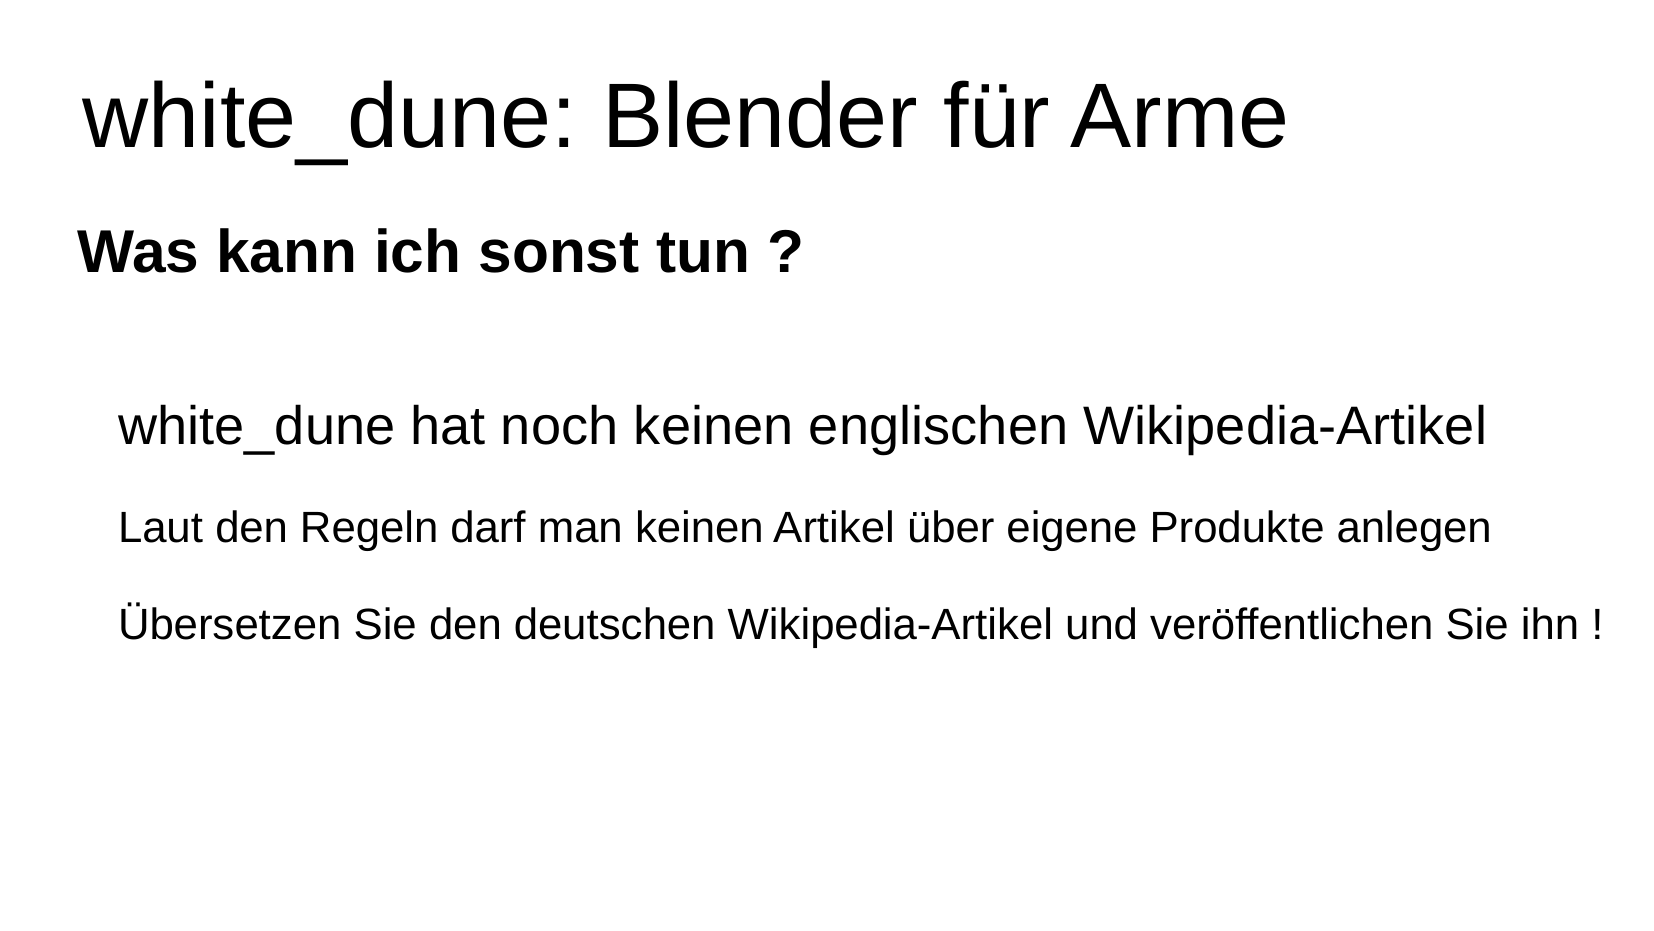

# white_dune: Blender für Arme
Was kann ich sonst tun ?
white_dune hat noch keinen englischen Wikipedia-Artikel
Laut den Regeln darf man keinen Artikel über eigene Produkte anlegen
Übersetzen Sie den deutschen Wikipedia-Artikel und veröffentlichen Sie ihn !